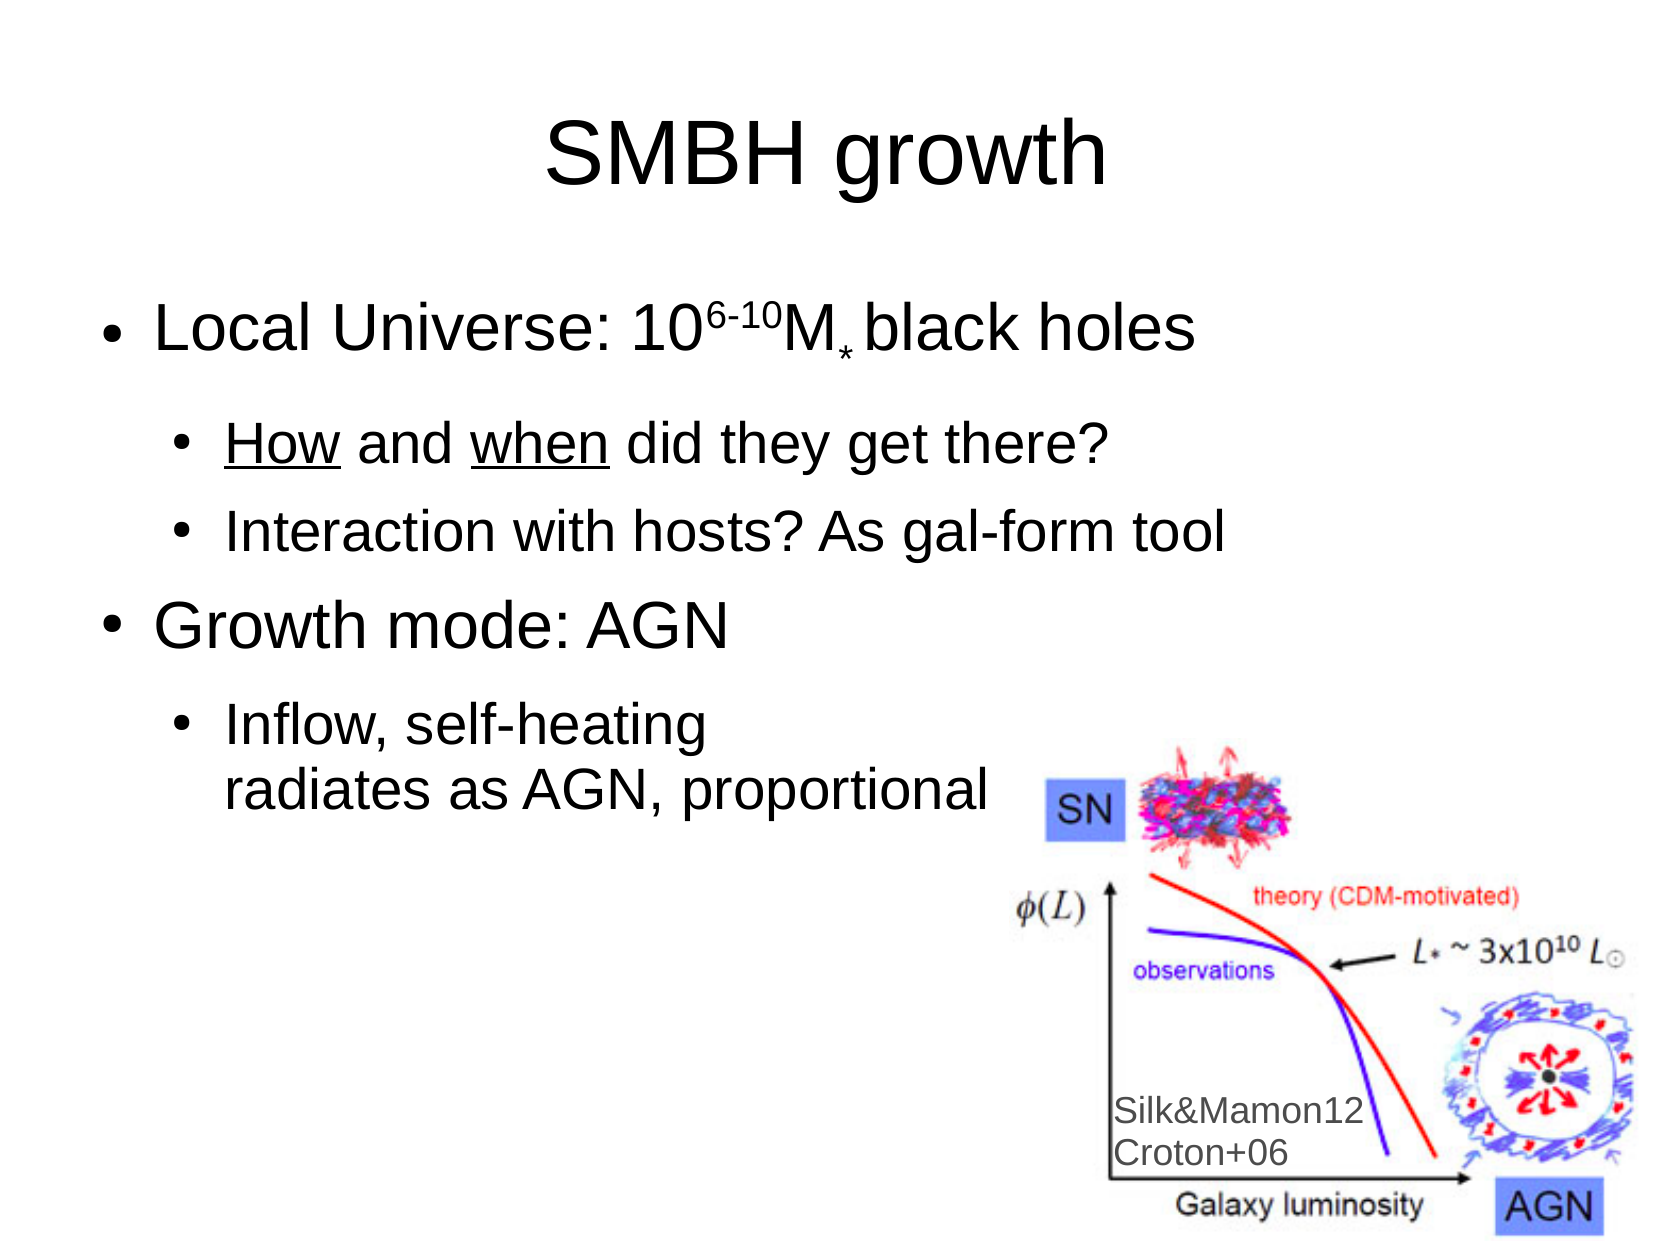

# SMBH growth
Local Universe: 106-10M* black holes
How and when did they get there?
Interaction with hosts? As gal-form tool
Growth mode: AGN
Inflow, self-heating
radiates as AGN, proportional
Silk&Mamon12
Croton+06